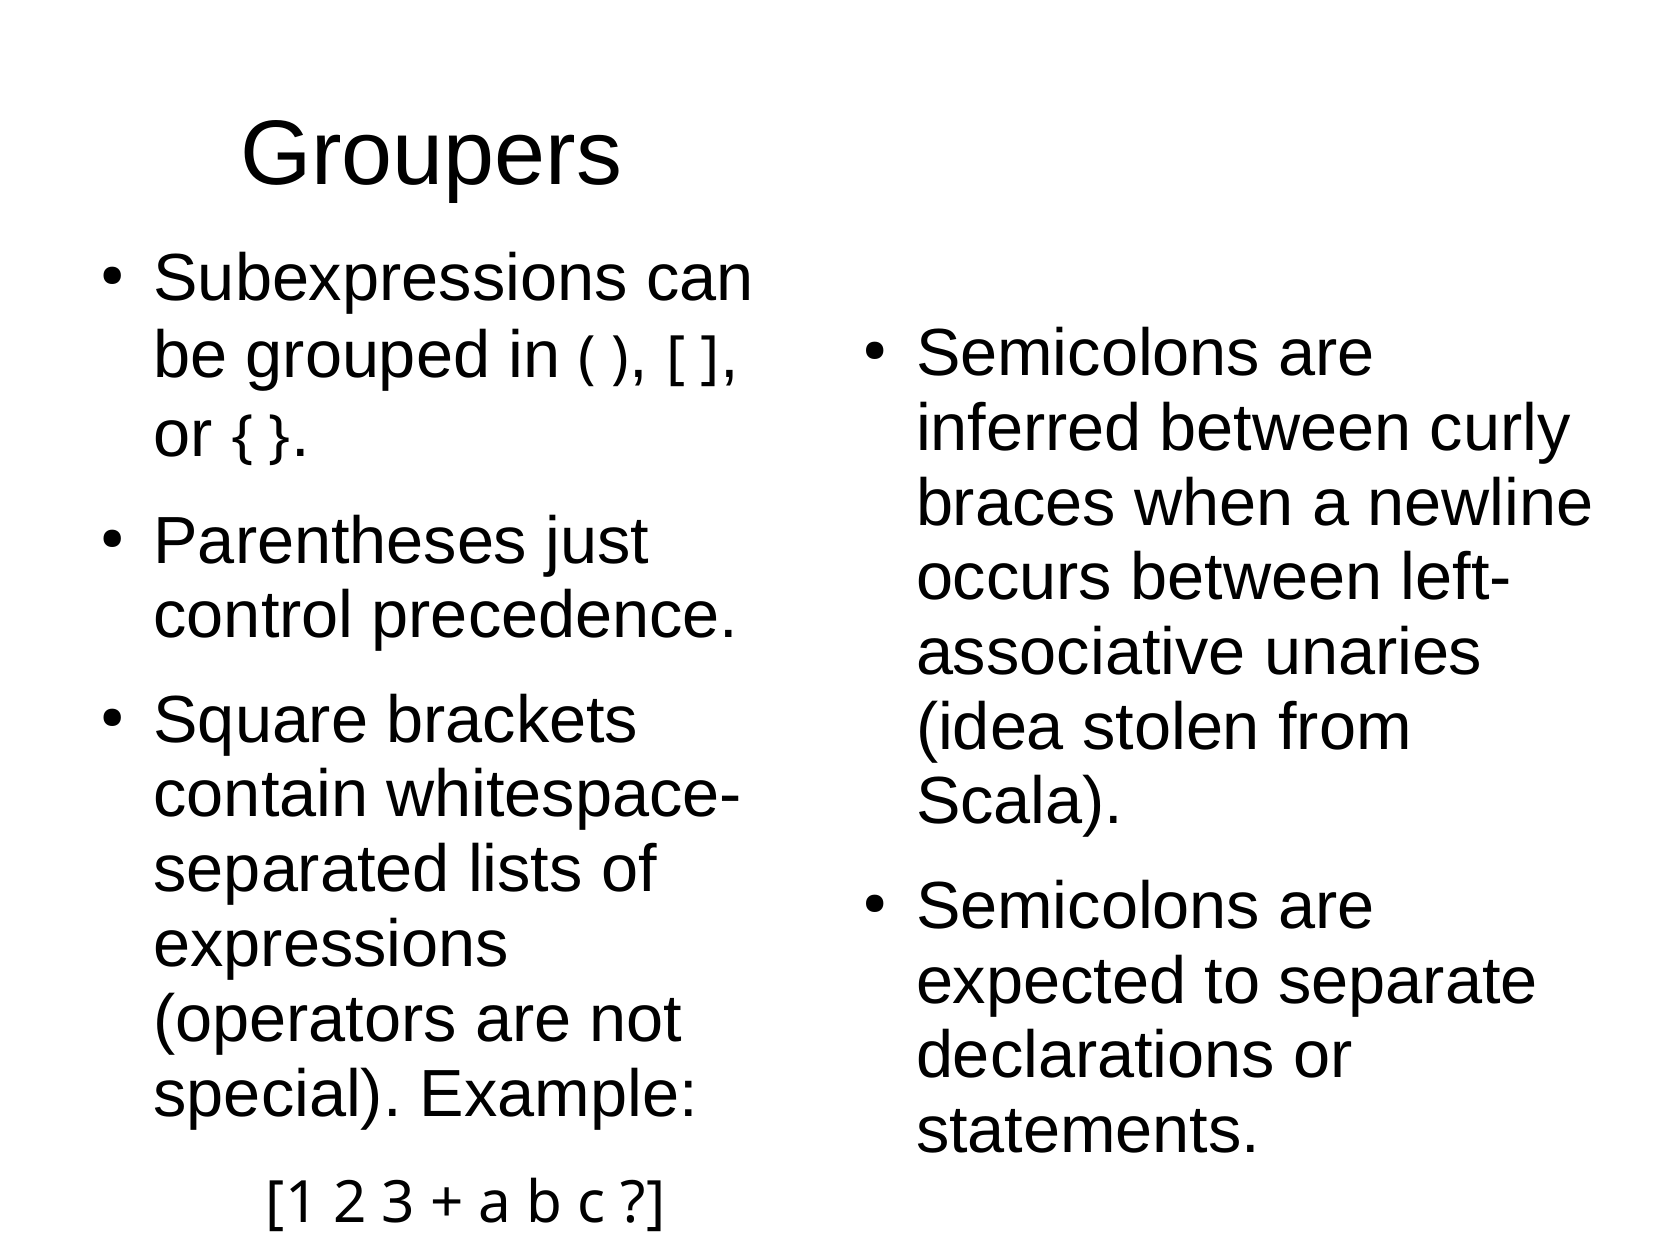

# Groupers
Subexpressions can be grouped in ( ), [ ], or { }.
Parentheses just control precedence.
Square brackets contain whitespace-separated lists of expressions (operators are not special). Example:
[1 2 3 + a b c ?]
Semicolons are inferred between curly braces when a newline occurs between left-associative unaries (idea stolen from Scala).
Semicolons are expected to separate declarations or statements.